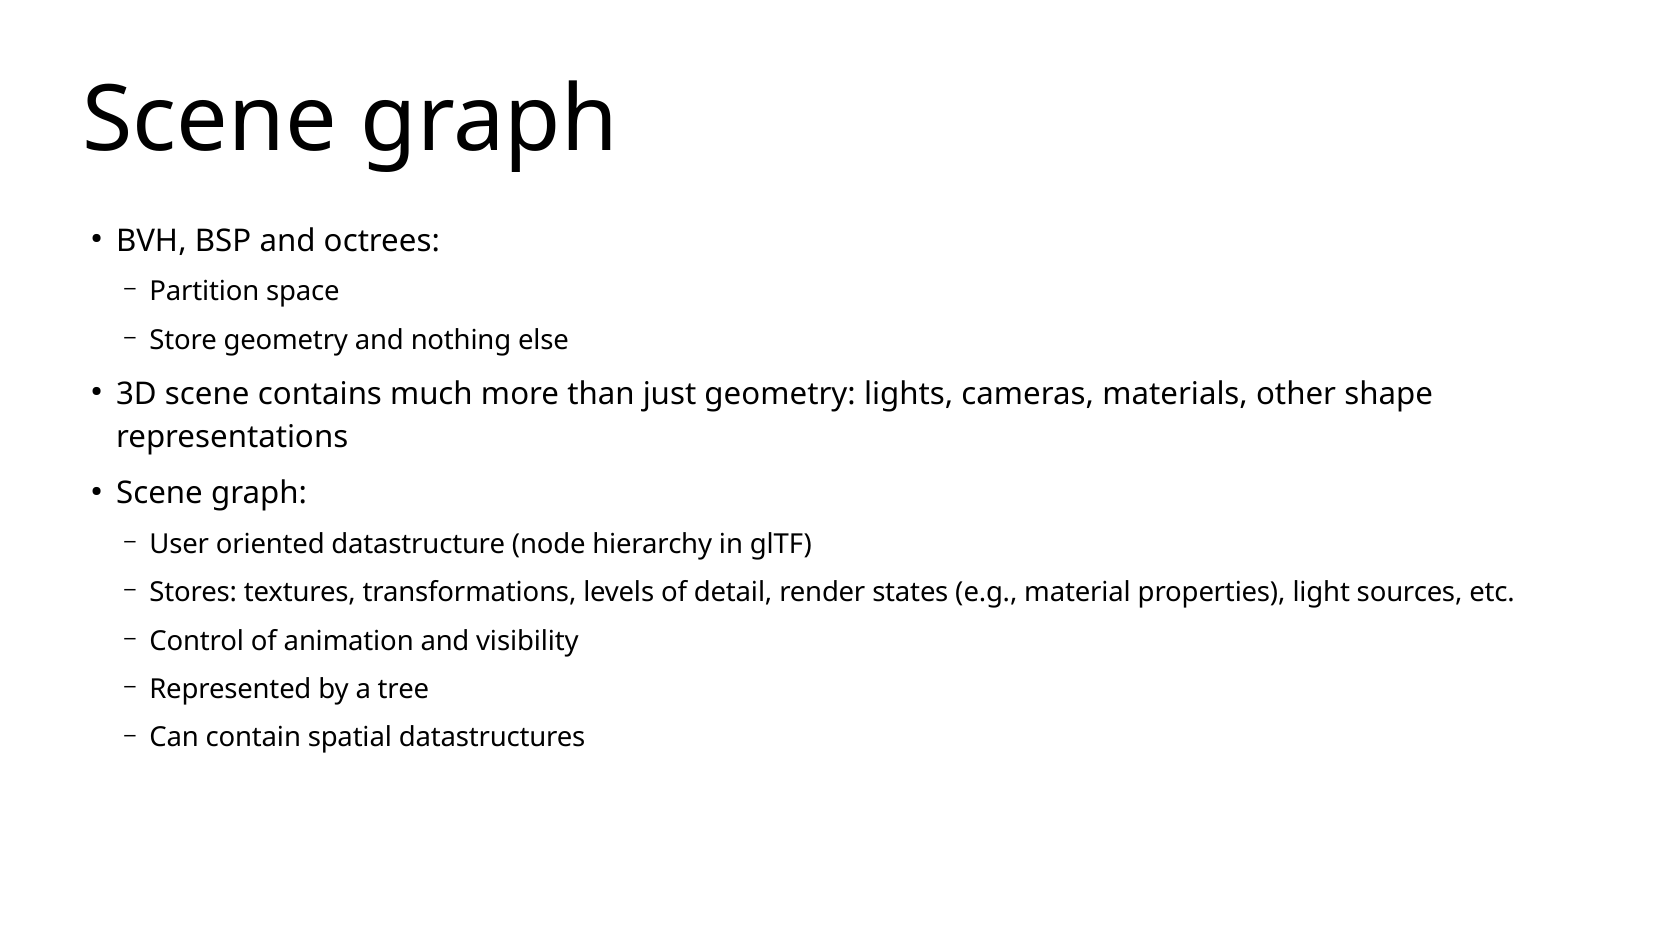

# Scene graph
BVH, BSP and octrees:
Partition space
Store geometry and nothing else
3D scene contains much more than just geometry: lights, cameras, materials, other shape representations
Scene graph:
User oriented datastructure (node hierarchy in glTF)
Stores: textures, transformations, levels of detail, render states (e.g., material properties), light sources, etc.
Control of animation and visibility
Represented by a tree
Can contain spatial datastructures